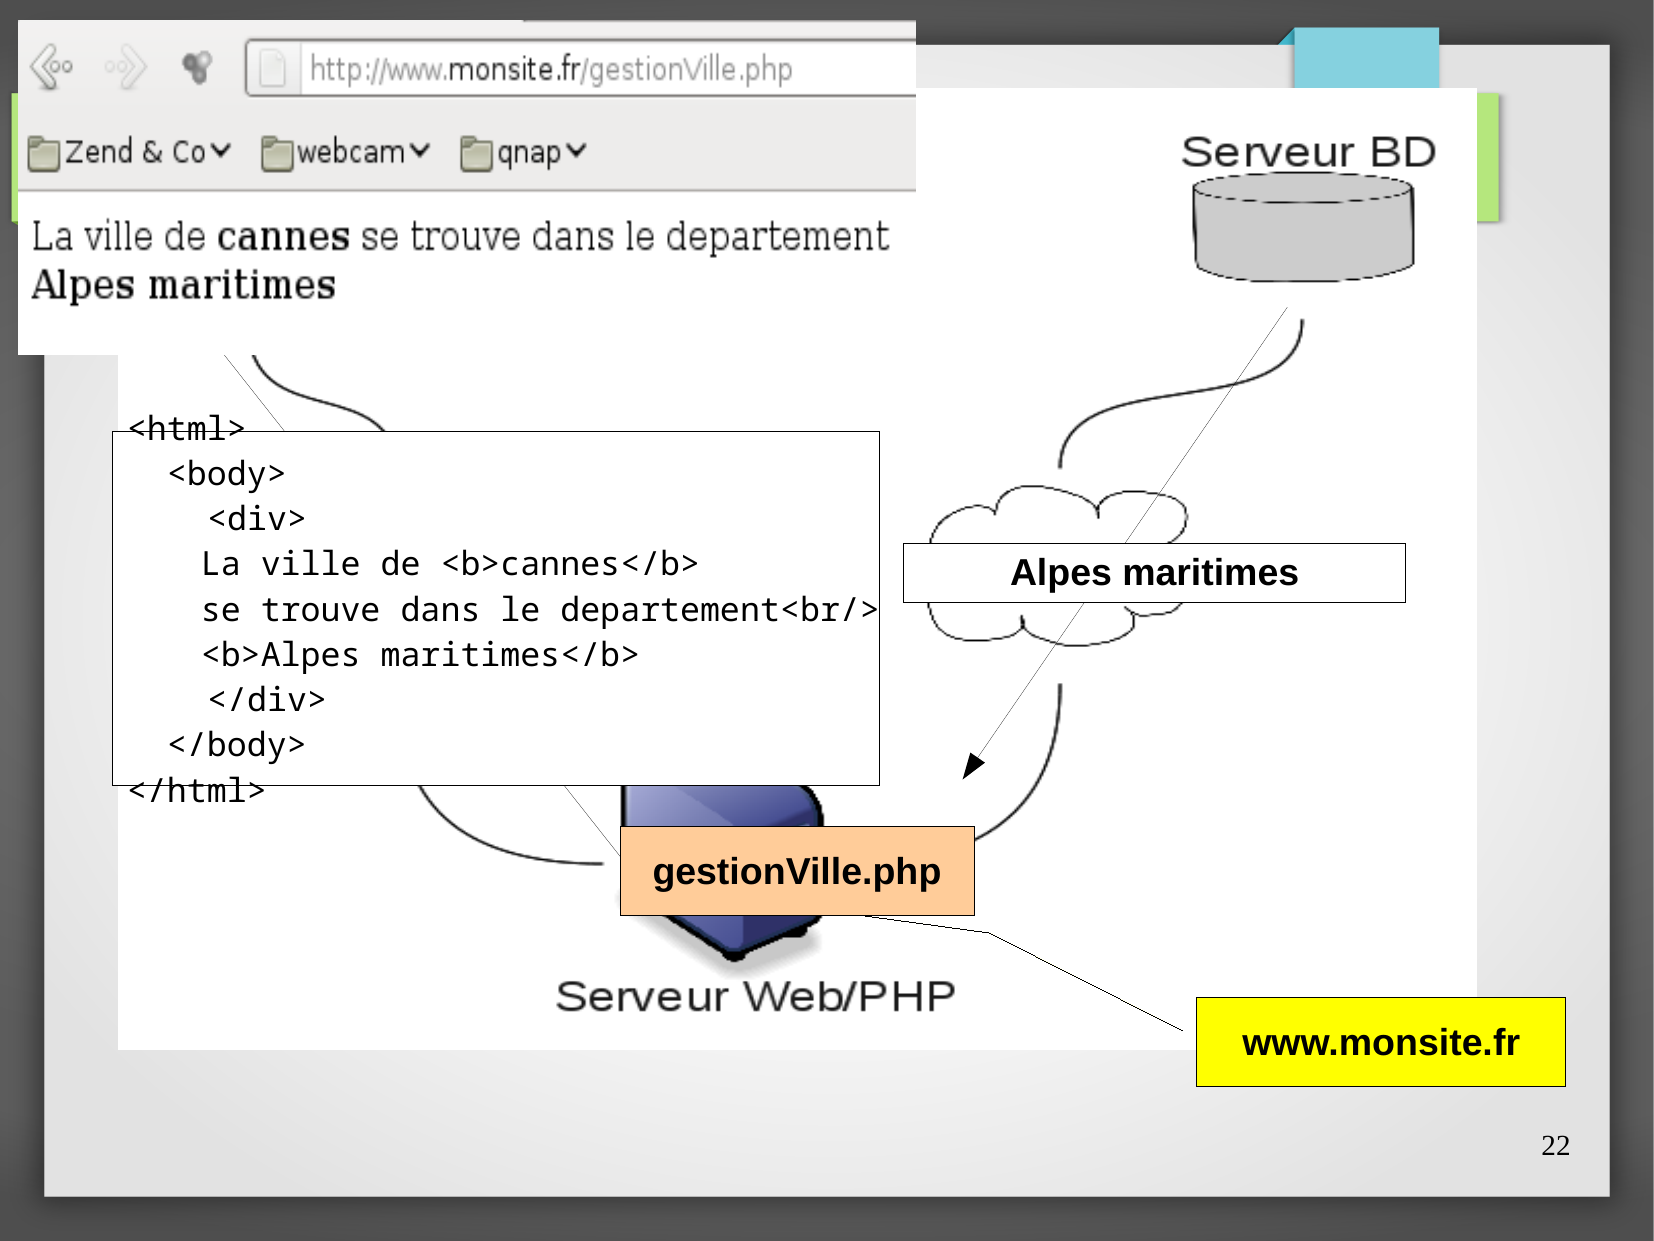

<html>
 <body>
 <div>
	La ville de <b>cannes</b>
	se trouve dans le departement<br/>
	<b>Alpes maritimes</b>
 </div>
 </body>
</html>
Alpes maritimes
gestionVille.php
www.monsite.fr
22